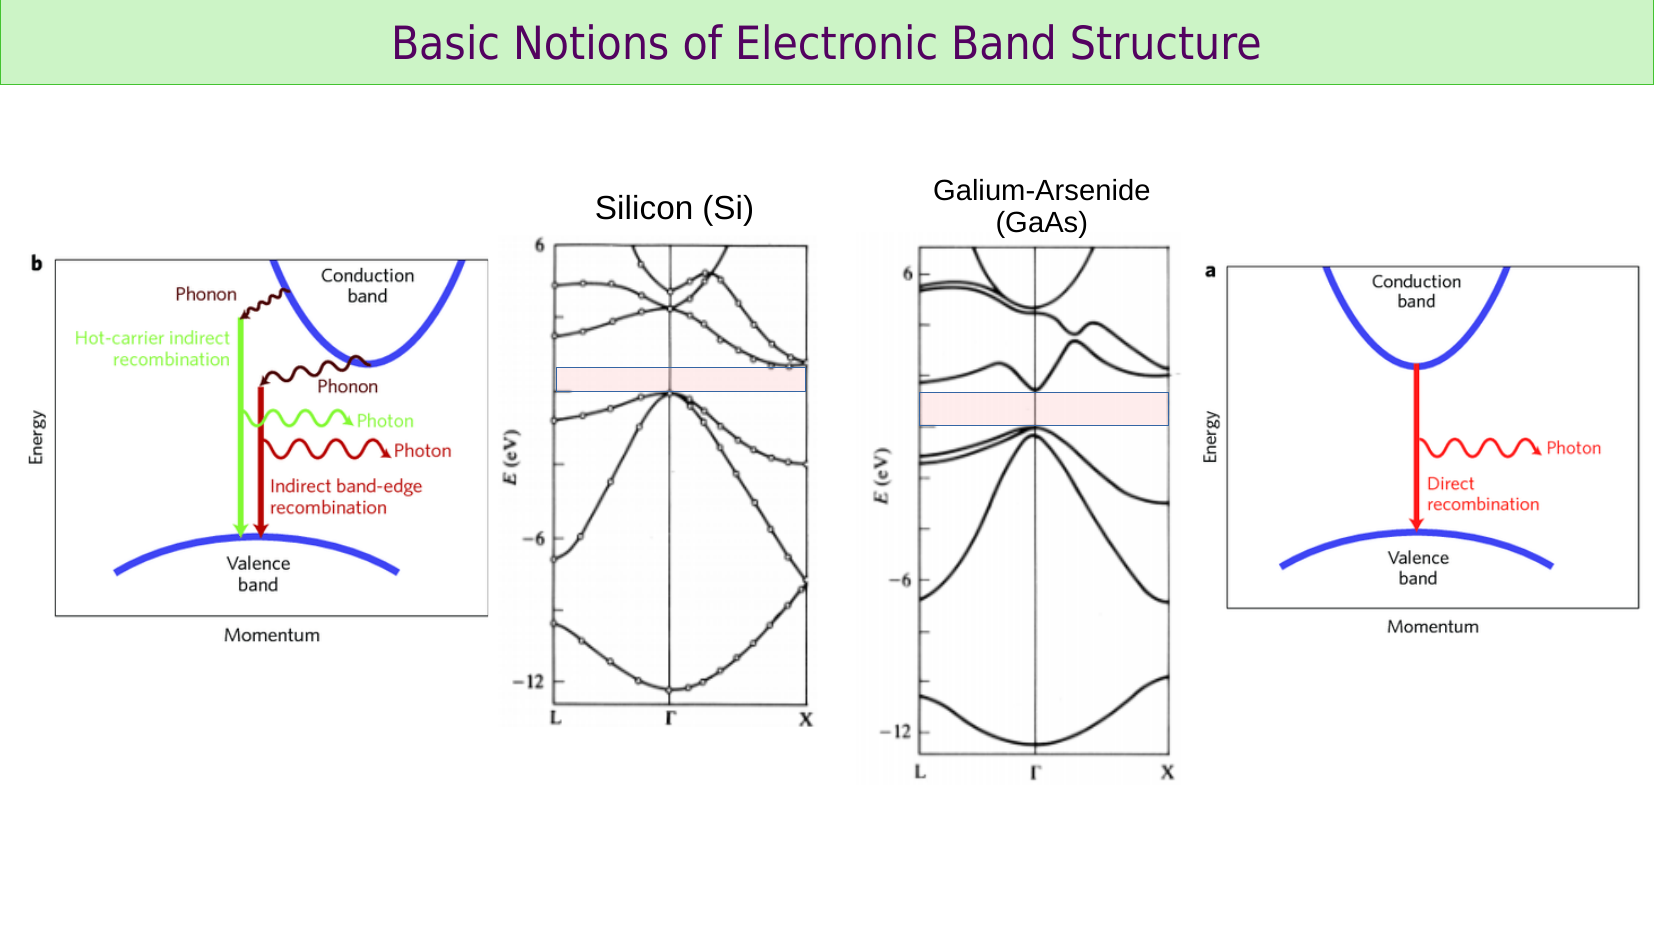

Basic Notions of Electronic Band Structure
Galium-Arsenide (GaAs)
Silicon (Si)